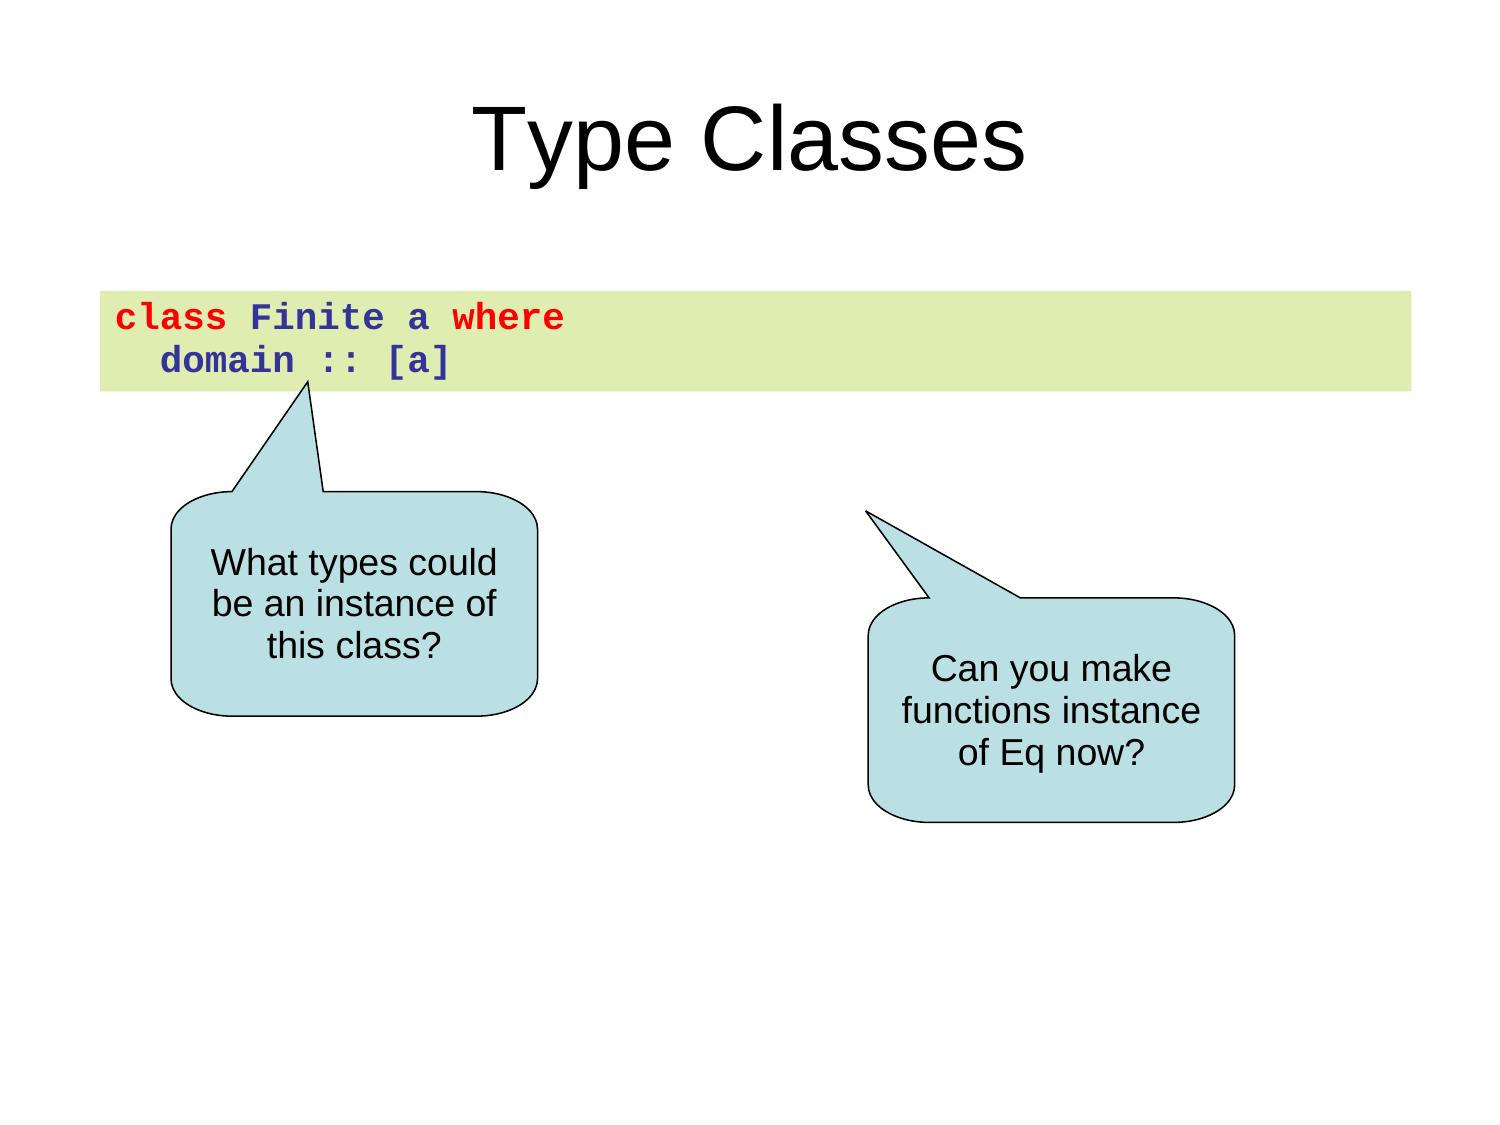

# Type Classes
class Finite a where
 domain :: [a]
What types could be an instance of this class?
Can you make functions instance of Eq now?